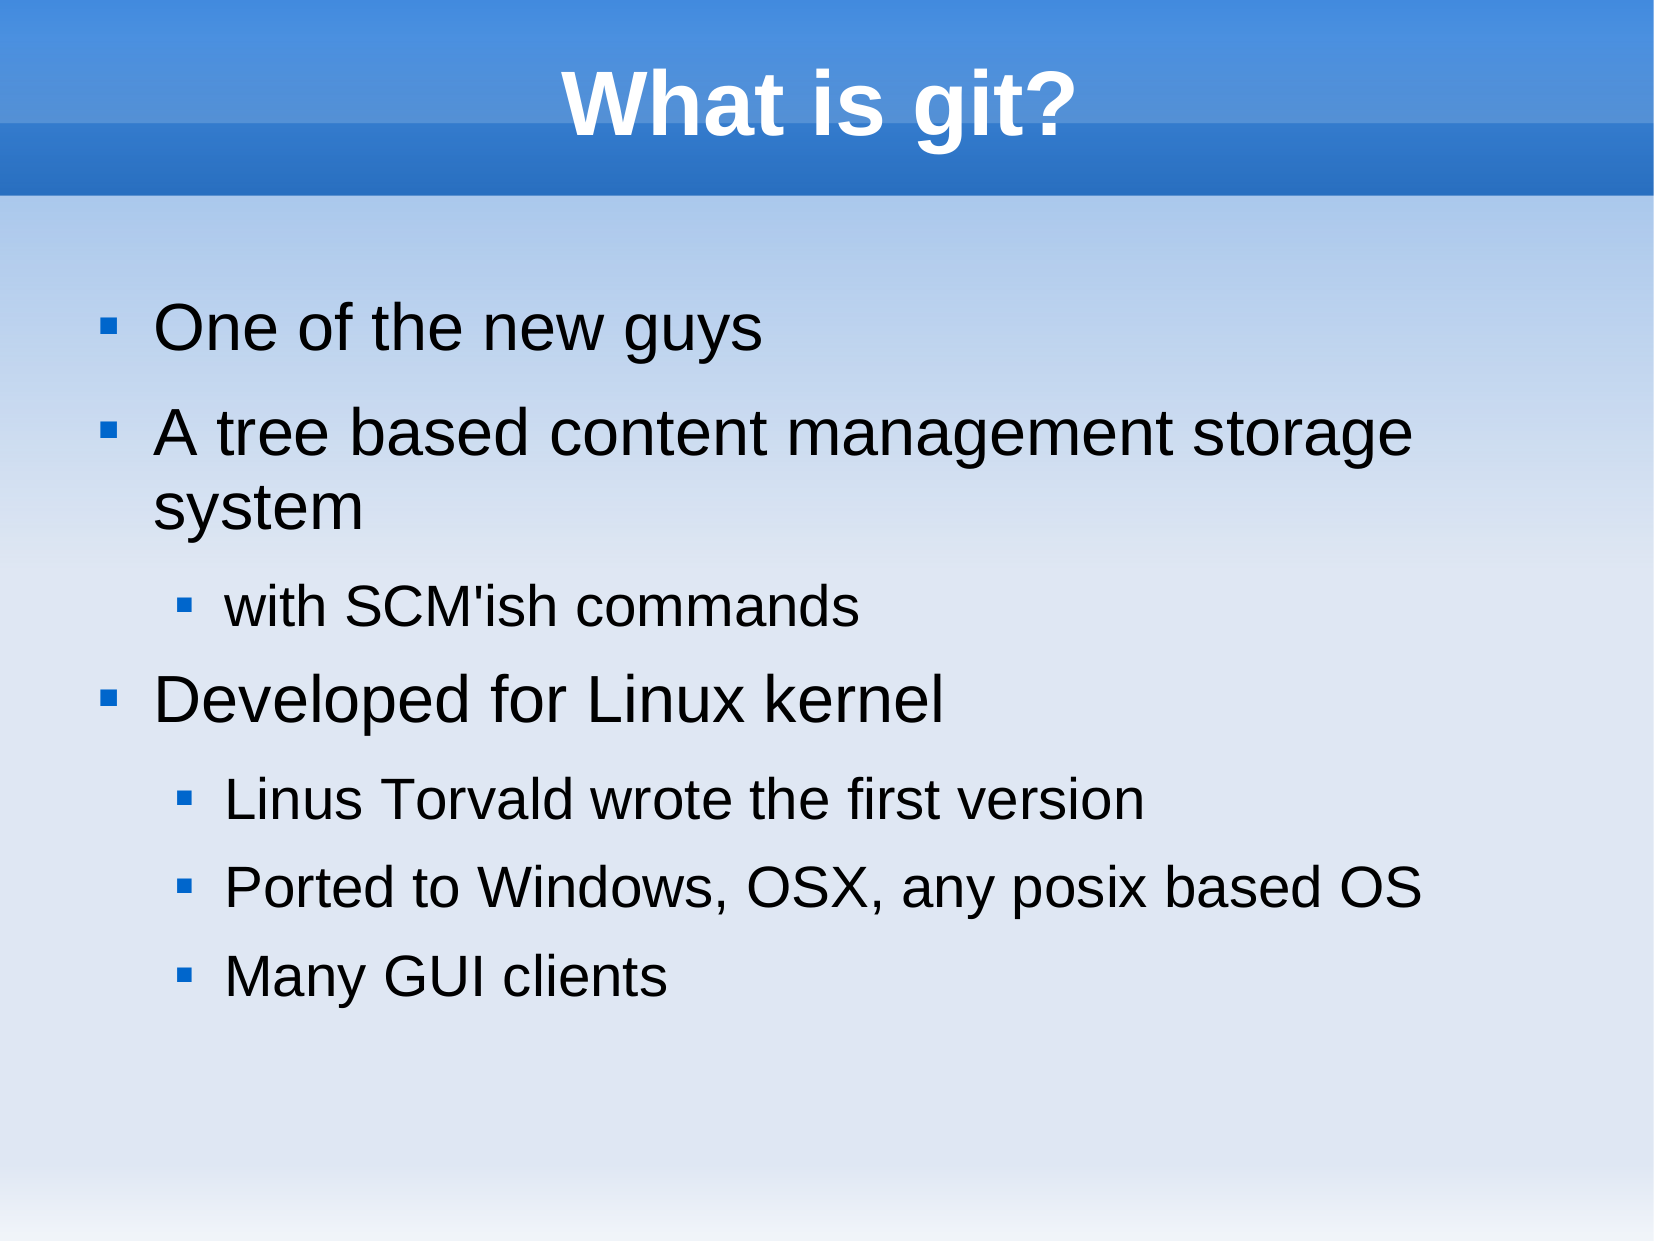

# What is git?
One of the new guys
A tree based content management storage system
with SCM'ish commands
Developed for Linux kernel
Linus Torvald wrote the first version
Ported to Windows, OSX, any posix based OS
Many GUI clients